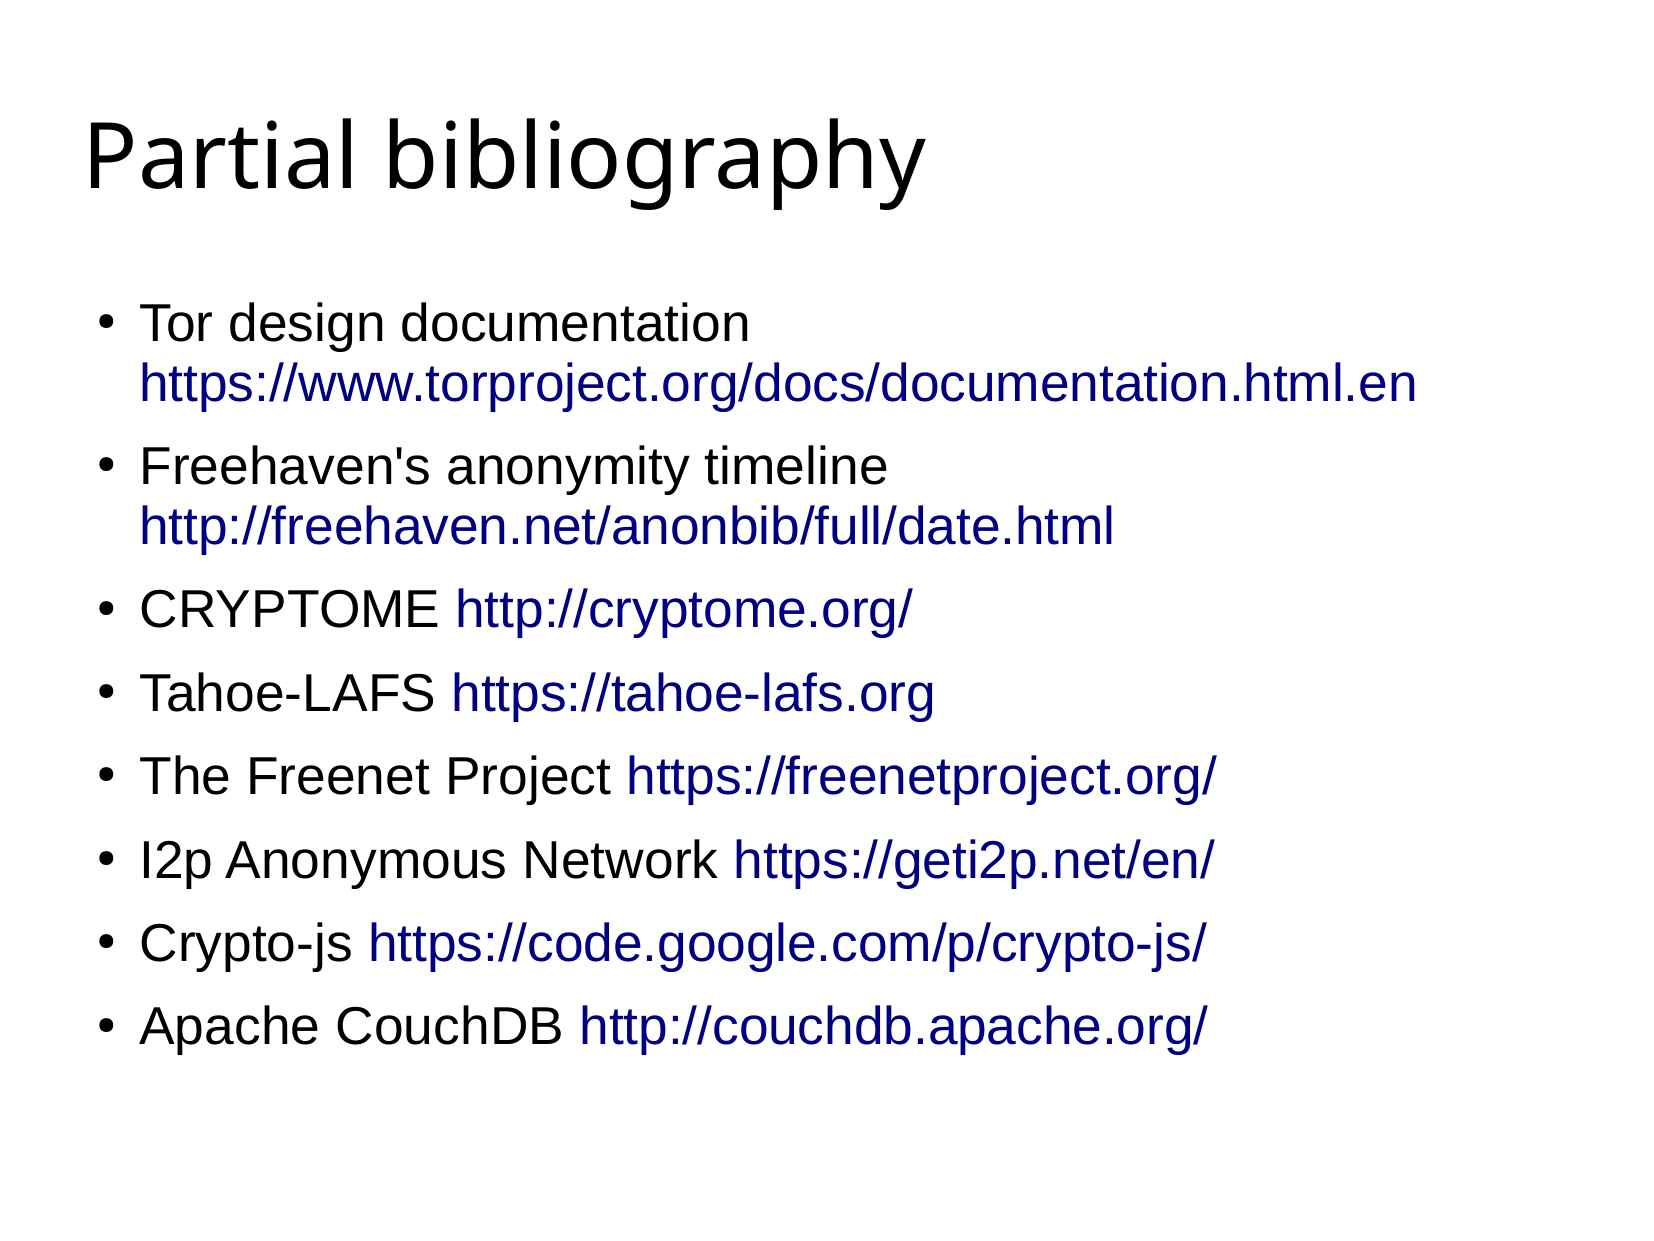

# Partial bibliography
Tor design documentation https://www.torproject.org/docs/documentation.html.en
Freehaven's anonymity timeline
http://freehaven.net/anonbib/full/date.html
CRYPTOME http://cryptome.org/
Tahoe-LAFS https://tahoe-lafs.org
The Freenet Project https://freenetproject.org/
I2p Anonymous Network https://geti2p.net/en/
Crypto-js https://code.google.com/p/crypto-js/
Apache CouchDB http://couchdb.apache.org/